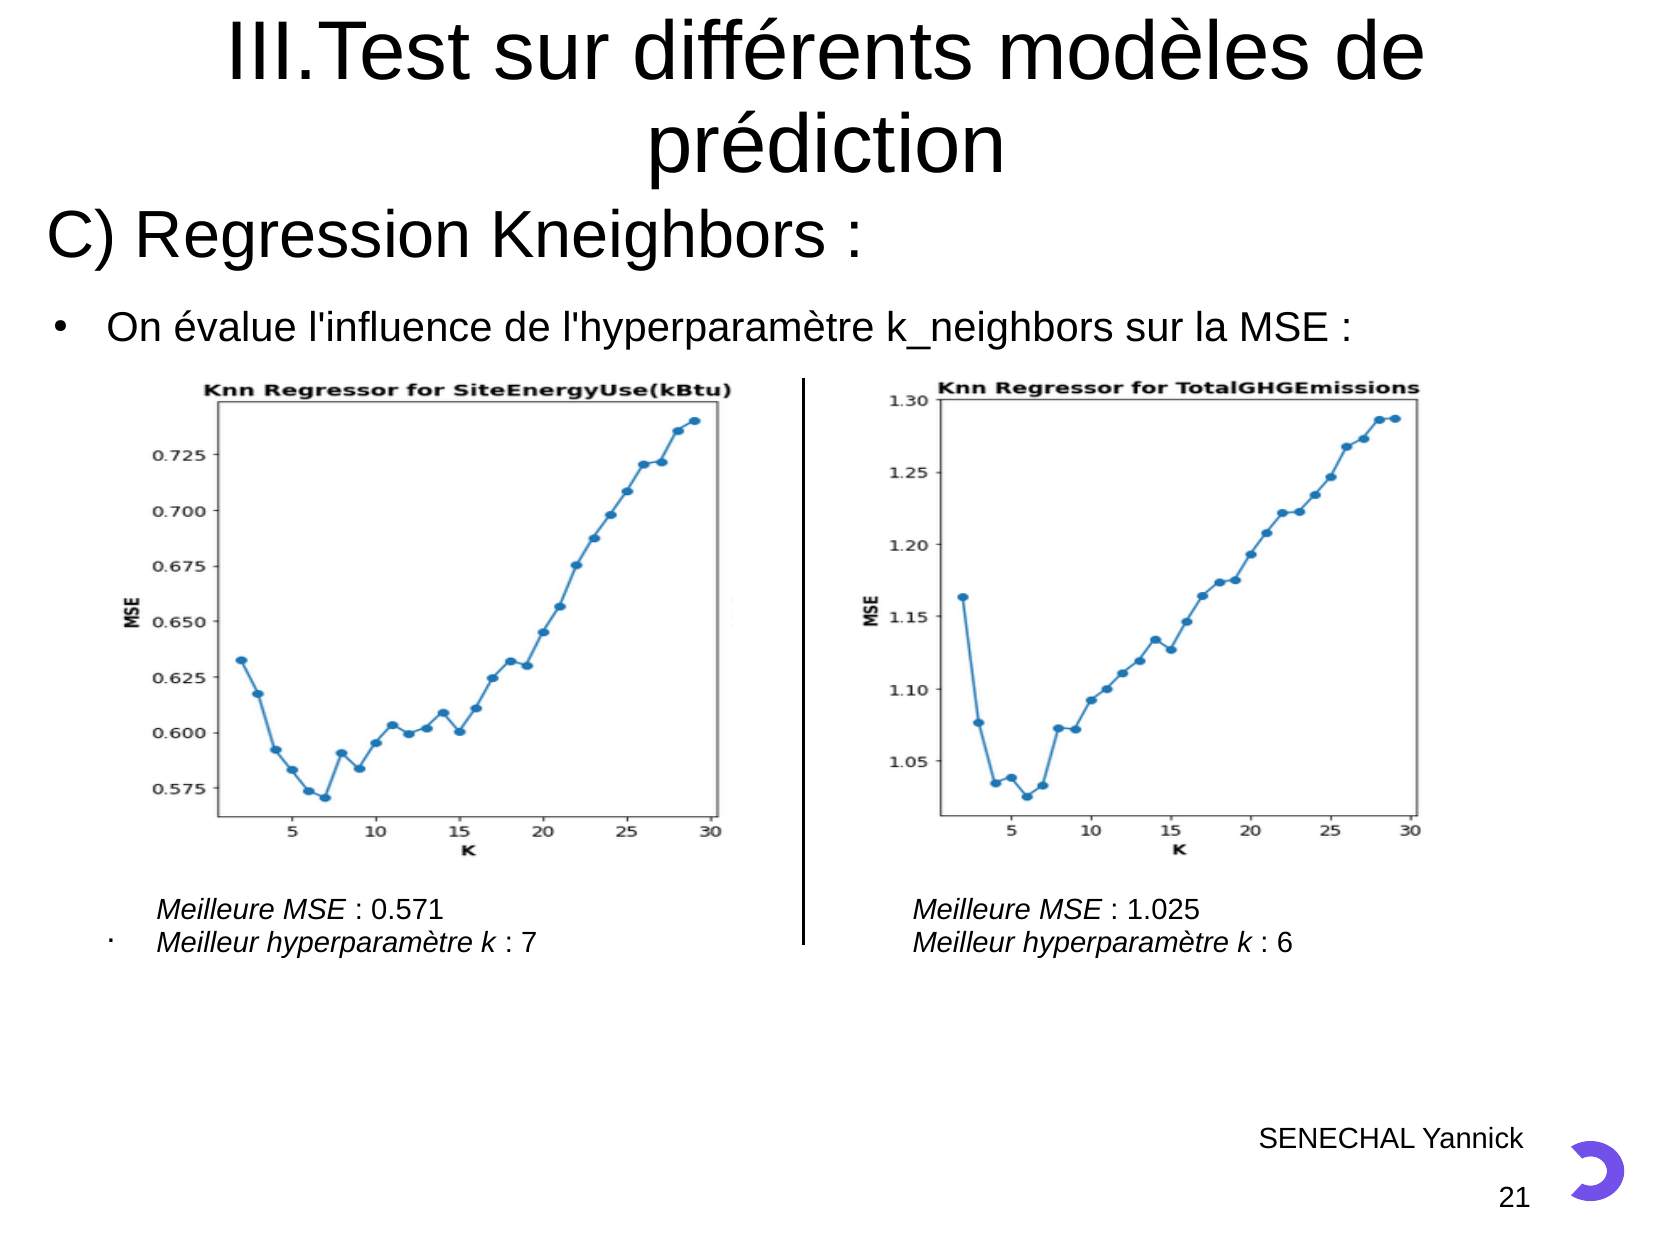

# III.Test sur différents modèles de prédiction
C) Regression Kneighbors :
On évalue l'influence de l'hyperparamètre k_neighbors sur la MSE :
.
Meilleure MSE : 0.571
Meilleur hyperparamètre k : 7
Meilleure MSE : 1.025
Meilleur hyperparamètre k : 6
SENECHAL Yannick
21